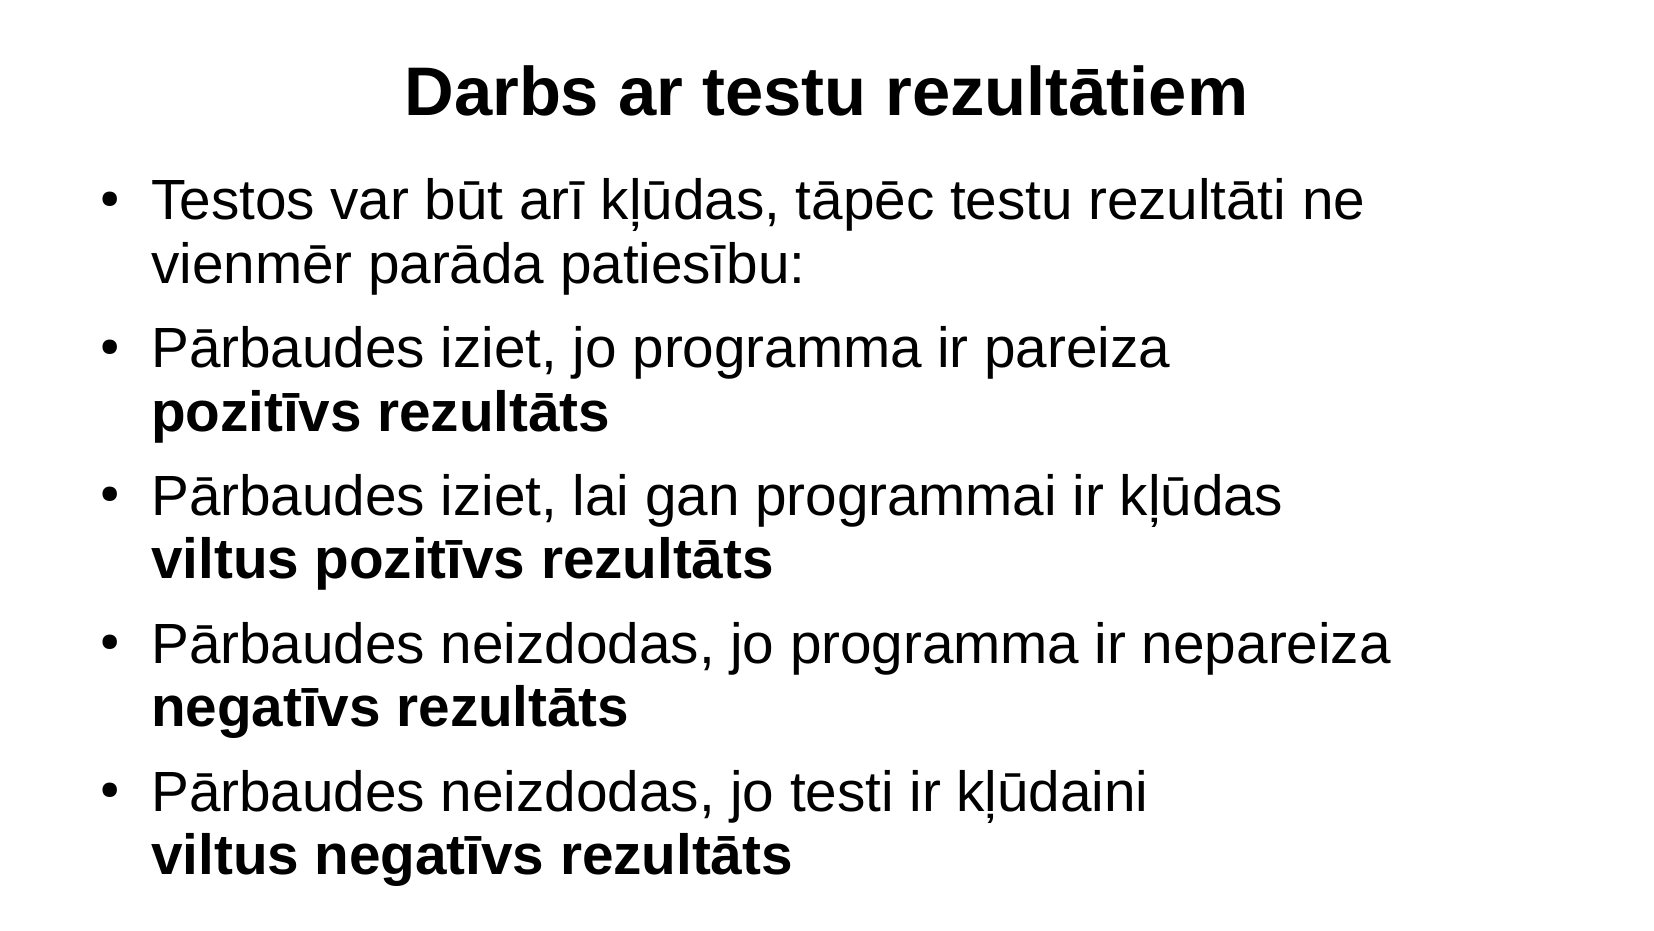

# Darbs ar testu rezultātiem
Testos var būt arī kļūdas, tāpēc testu rezultāti ne vienmēr parāda patiesību:
Pārbaudes iziet, jo programma ir pareiza
pozitīvs rezultāts
Pārbaudes iziet, lai gan programmai ir kļūdas
viltus pozitīvs rezultāts
Pārbaudes neizdodas, jo programma ir nepareiza
negatīvs rezultāts
Pārbaudes neizdodas, jo testi ir kļūdaini
viltus negatīvs rezultāts